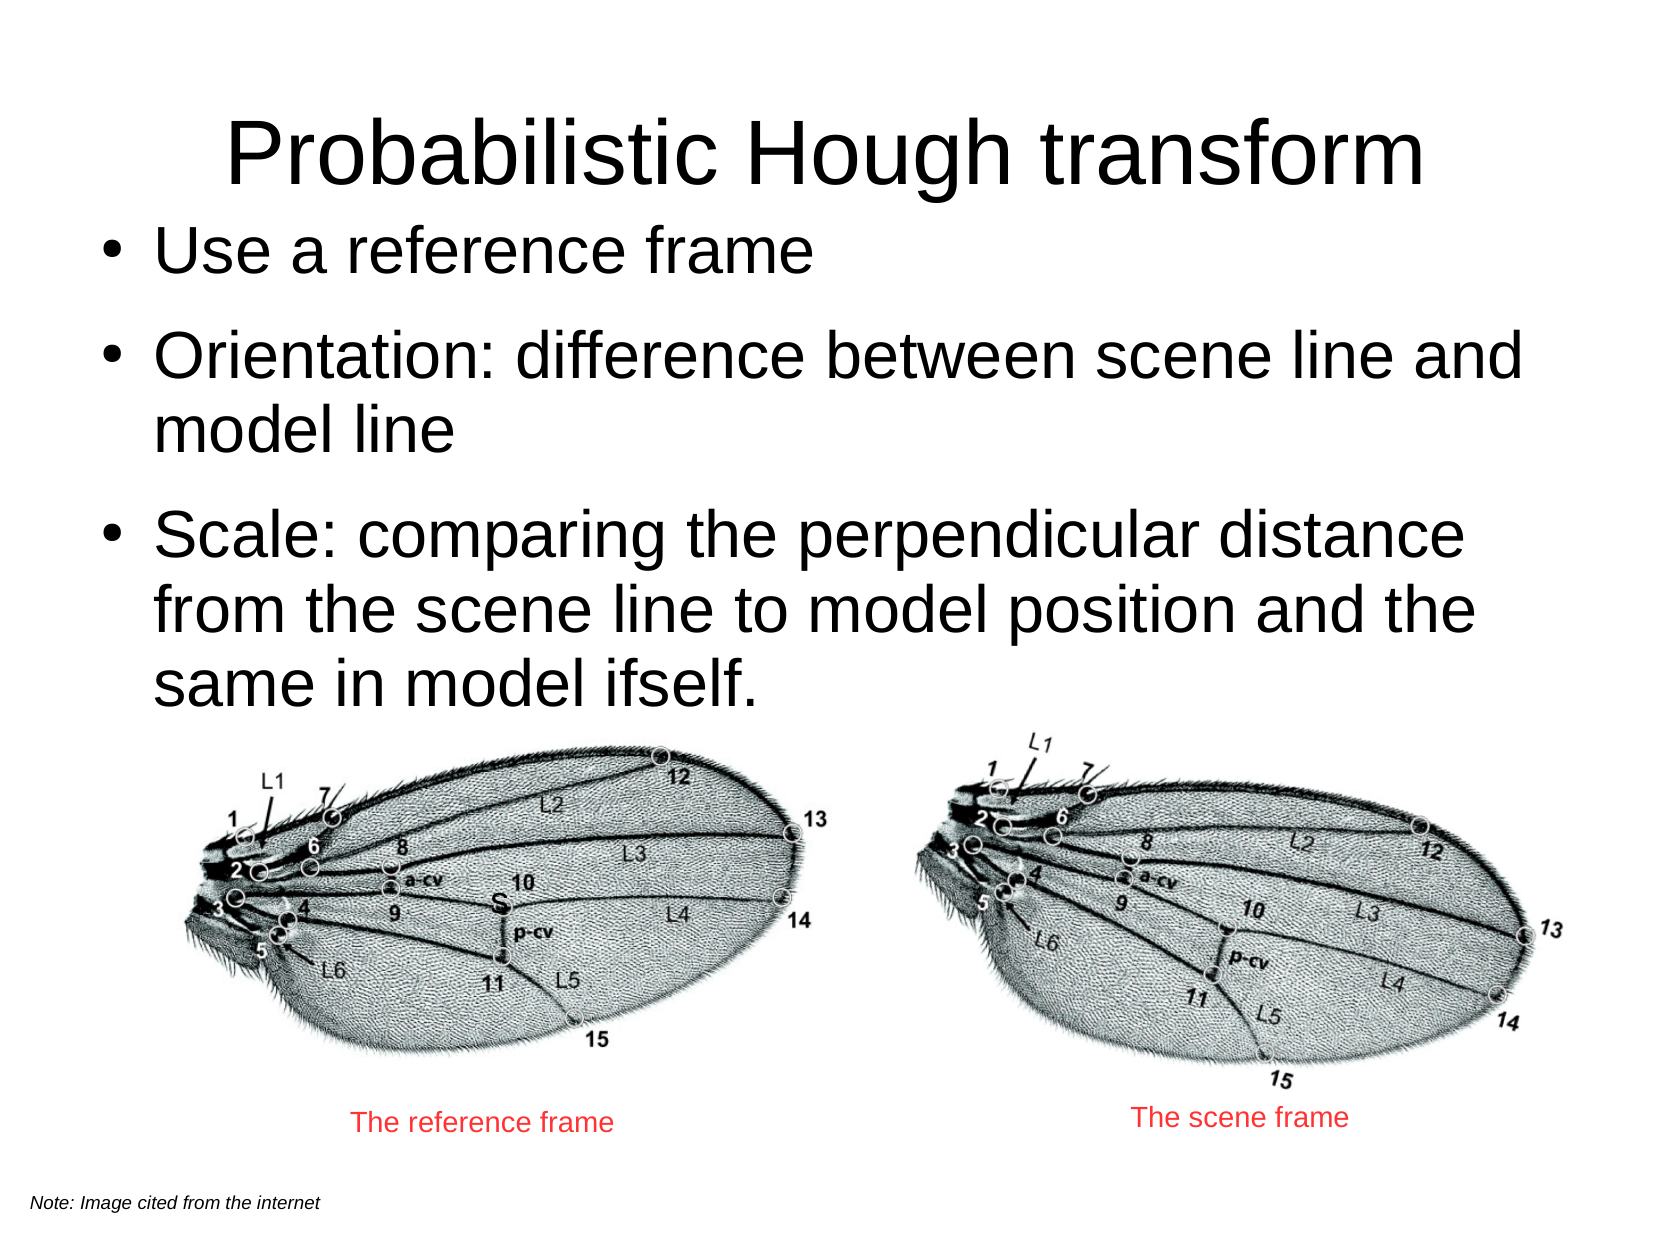

# Probabilistic Hough transform
Use a reference frame
Orientation: difference between scene line and model line
Scale: comparing the perpendicular distance from the scene line to model position and the same in model ifself.
s
The scene frame
The reference frame
Note: Image cited from the internet